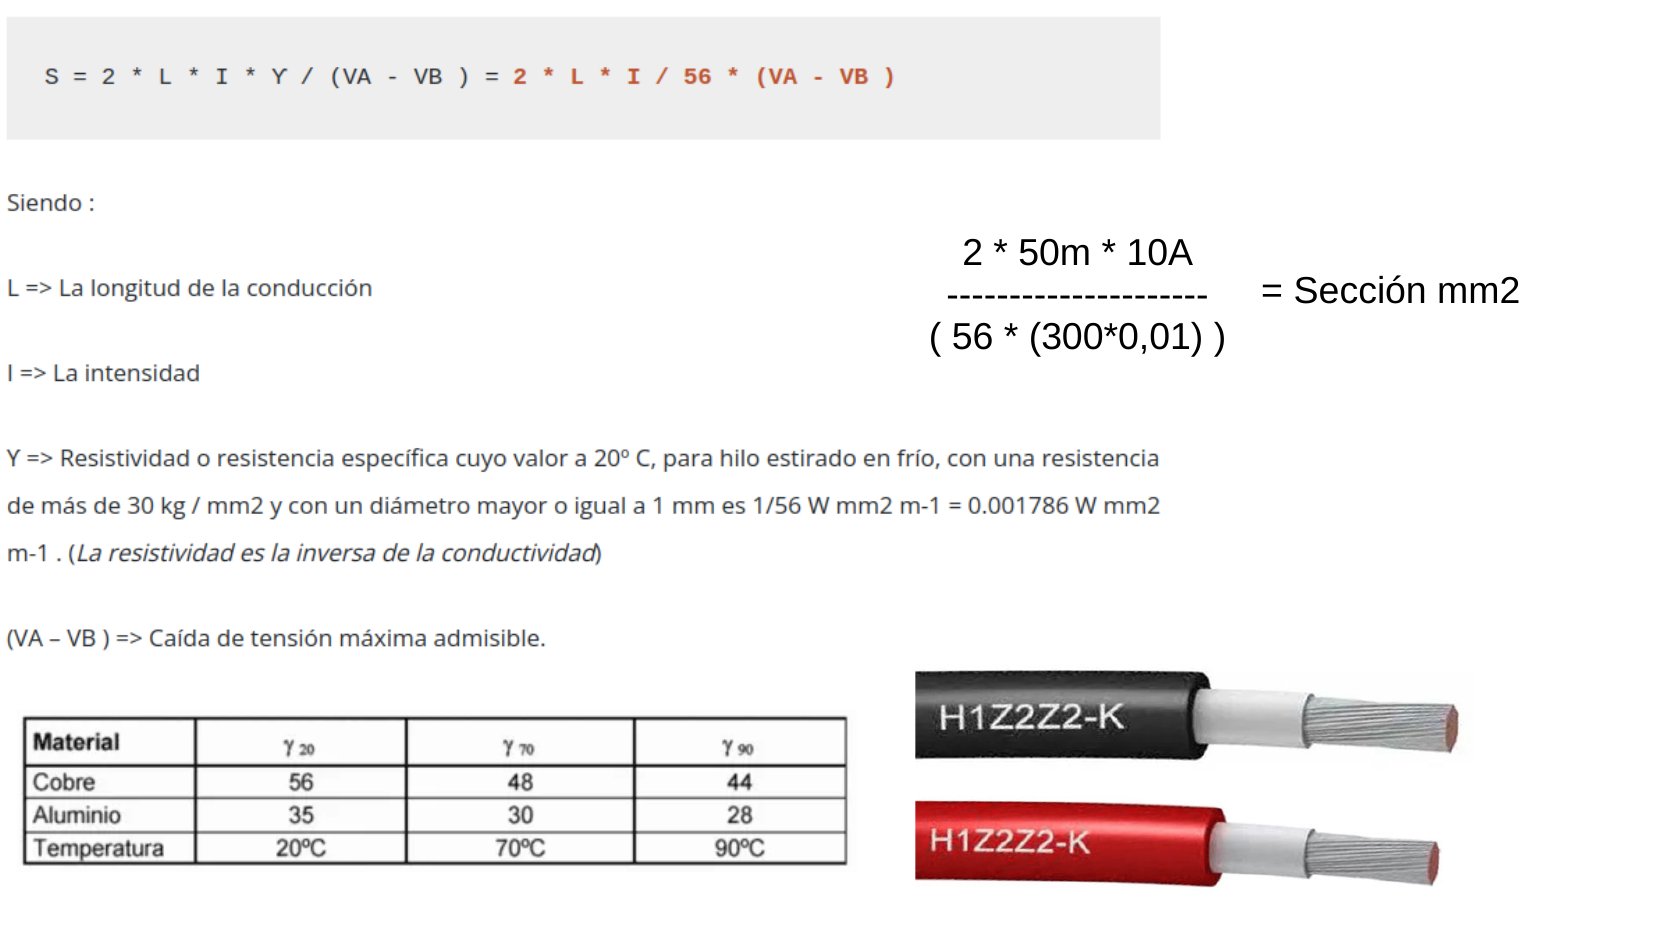

2 * 50m * 10A
---------------------
( 56 * (300*0,01) )
= Sección mm2